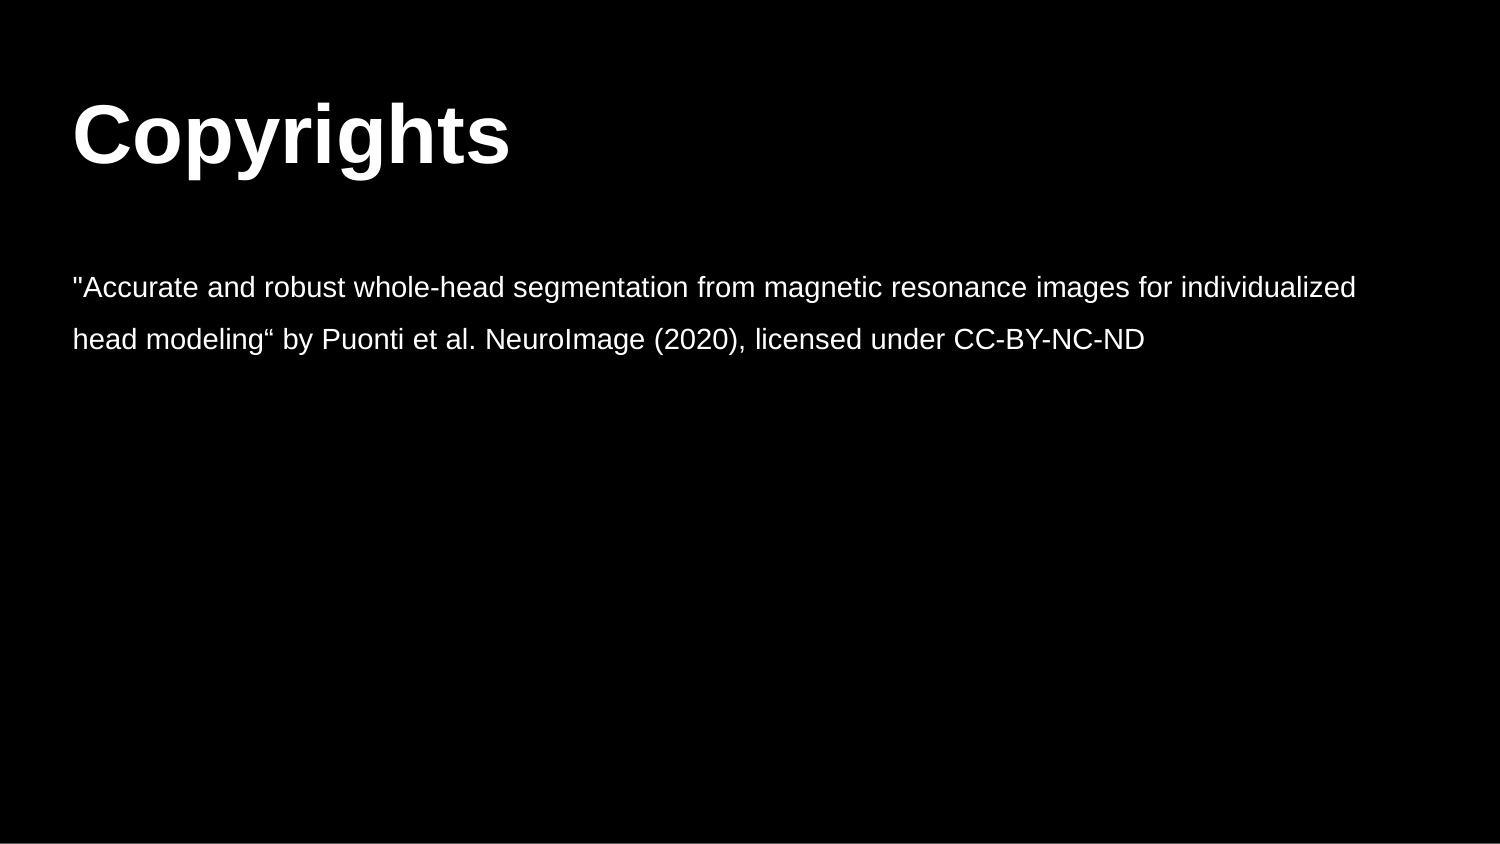

# Copyrights
"Accurate and robust whole-head segmentation from magnetic resonance images for individualized head modeling“ by Puonti et al. NeuroImage (2020), licensed under CC-BY-NC-ND